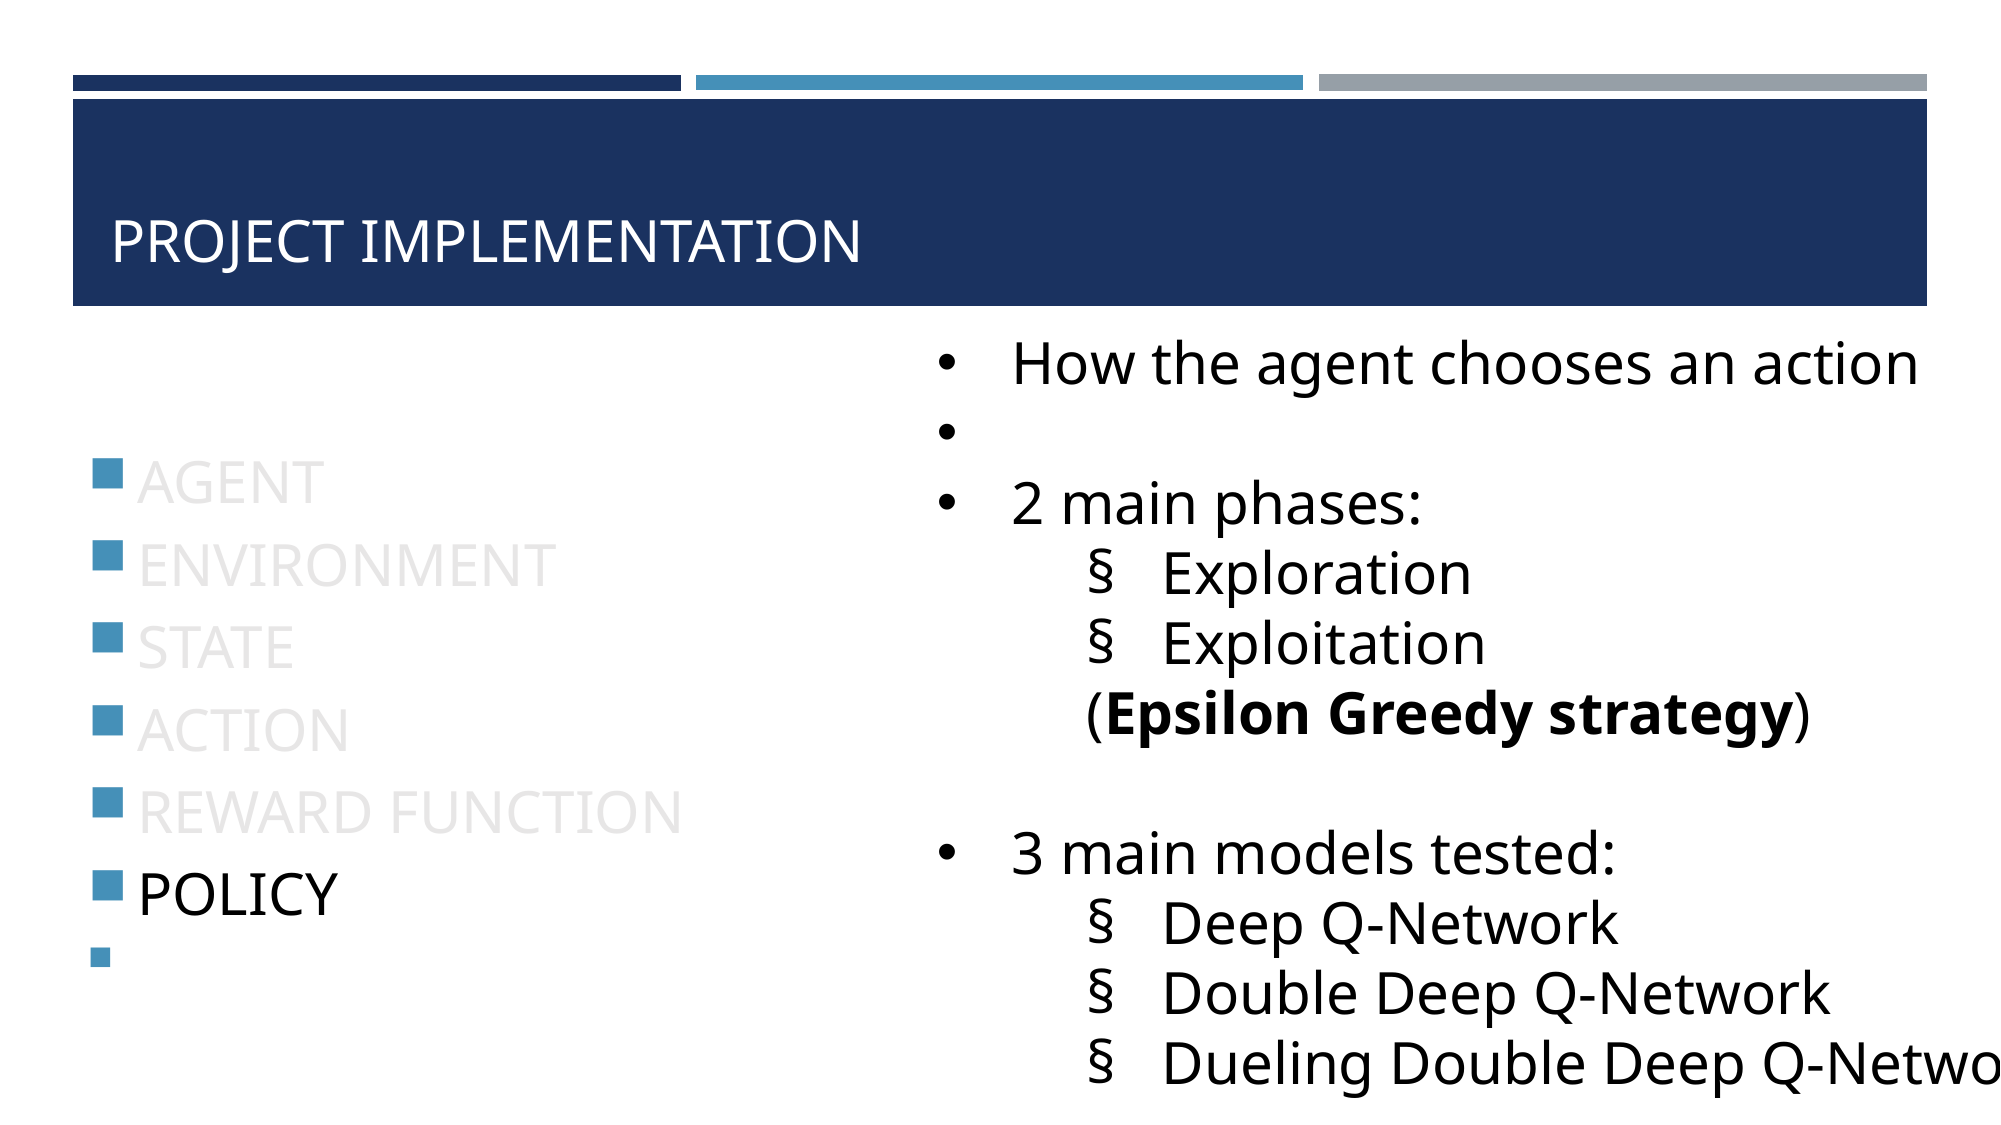

# PROJECT IMPLEMENTATION
AGENT
ENVIRONMENT
STATE
ACTION
REWARD FUNCTION
POLICY
How the agent chooses an action
2 main phases:
Exploration
Exploitation
(Epsilon Greedy strategy)
3 main models tested:
Deep Q-Network
Double Deep Q-Network
Dueling Double Deep Q-Network